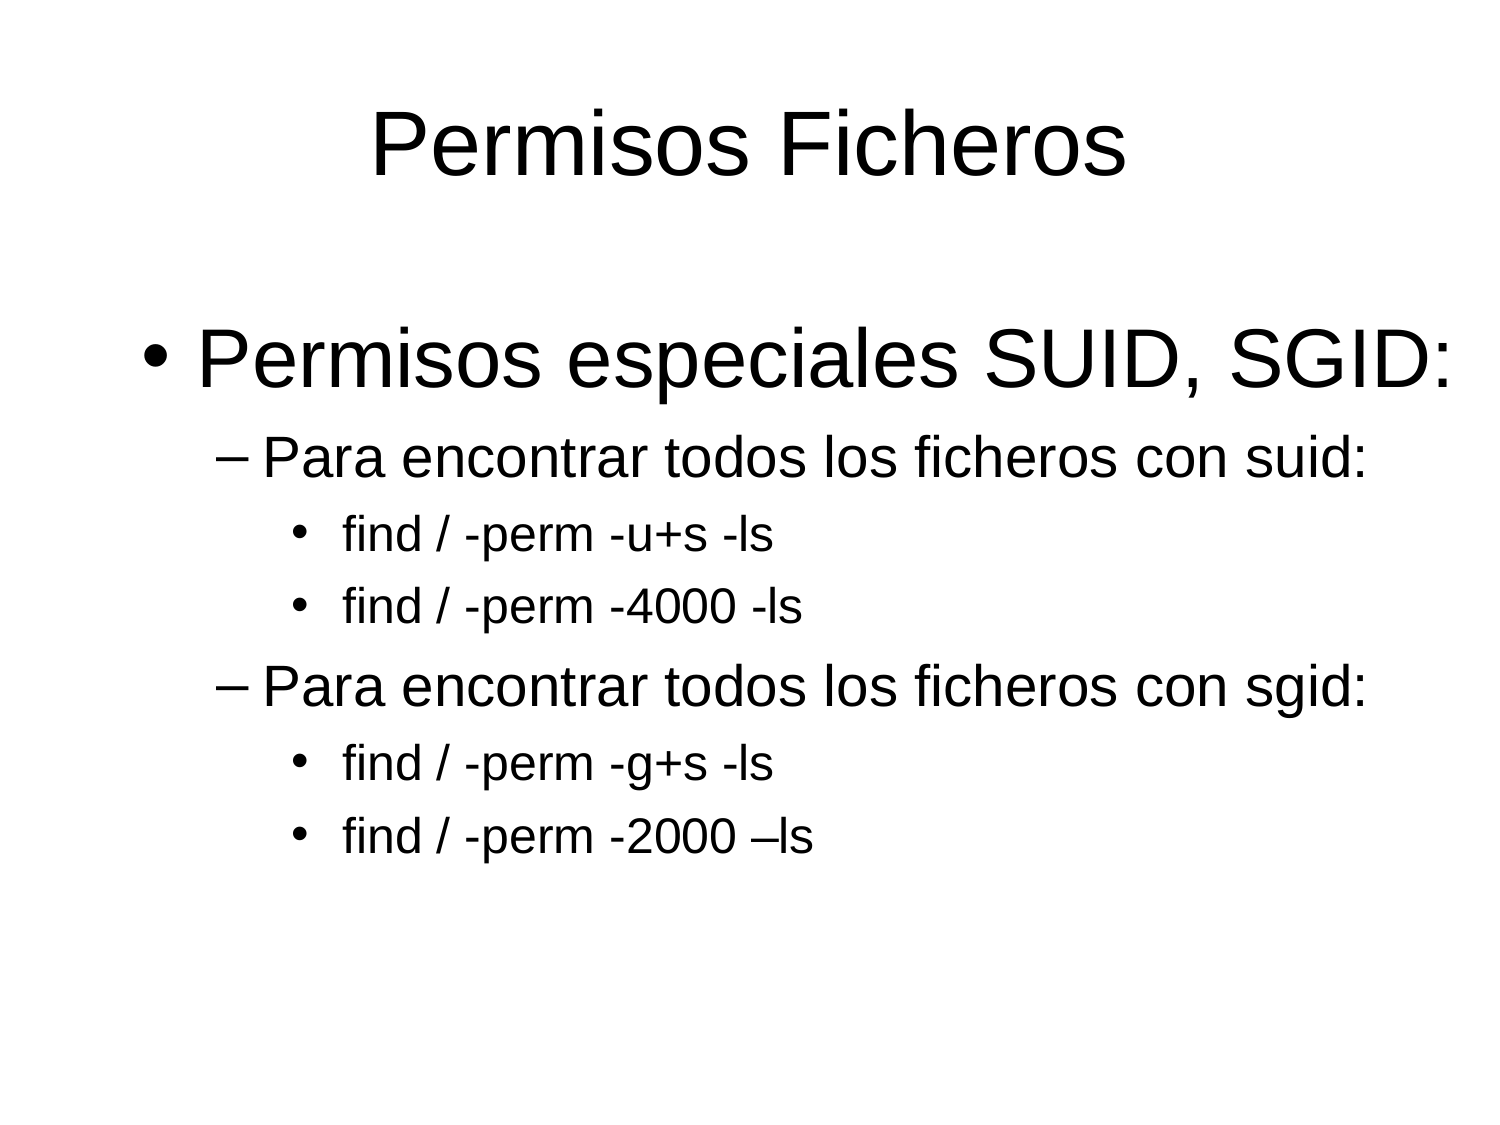

# Permisos Ficheros
Permisos especiales SUID, SGID:
Para encontrar todos los ficheros con suid:
 find / -perm -u+s -ls
 find / -perm -4000 -ls
Para encontrar todos los ficheros con sgid:
 find / -perm -g+s -ls
 find / -perm -2000 –ls